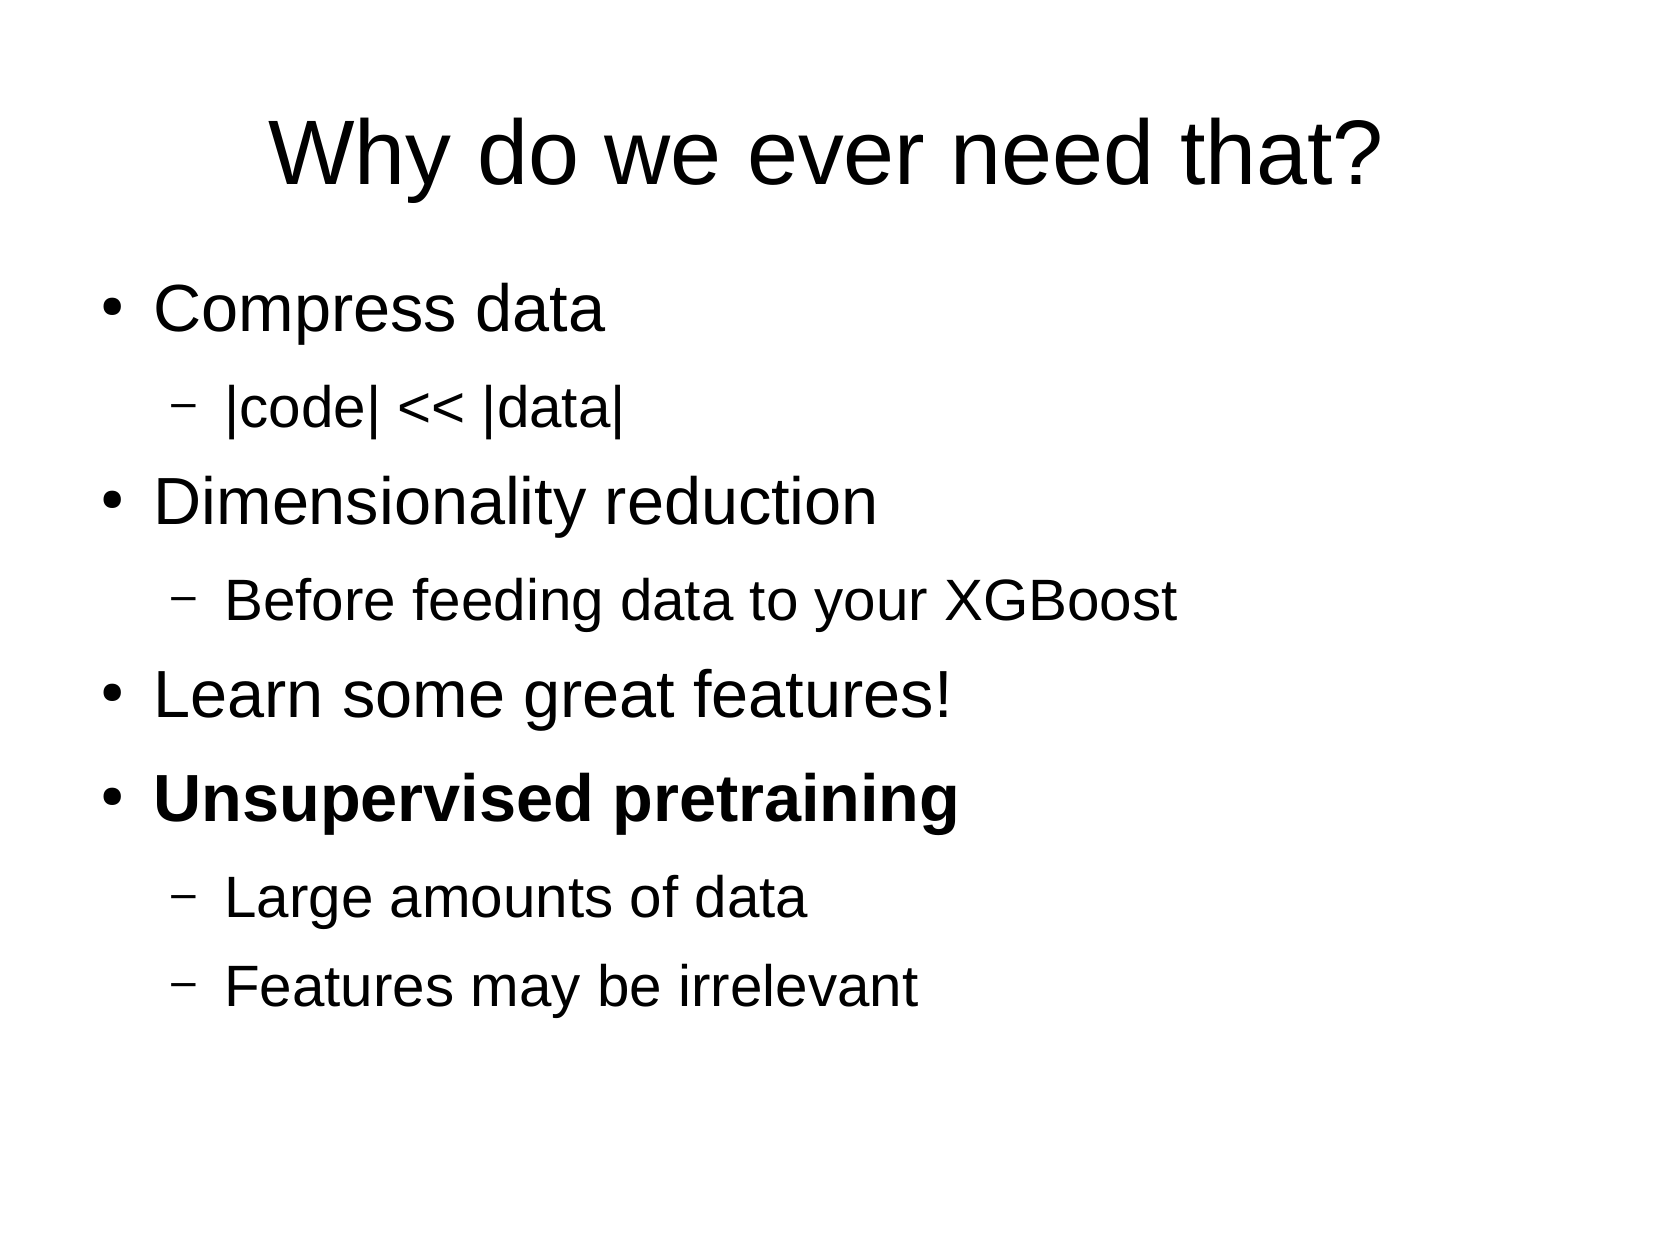

# Why do we ever need that?
Compress data
|code| << |data|
Dimensionality reduction
Before feeding data to your XGBoost
Learn some great features!
Unsupervised pretraining
Large amounts of data
Features may be irrelevant